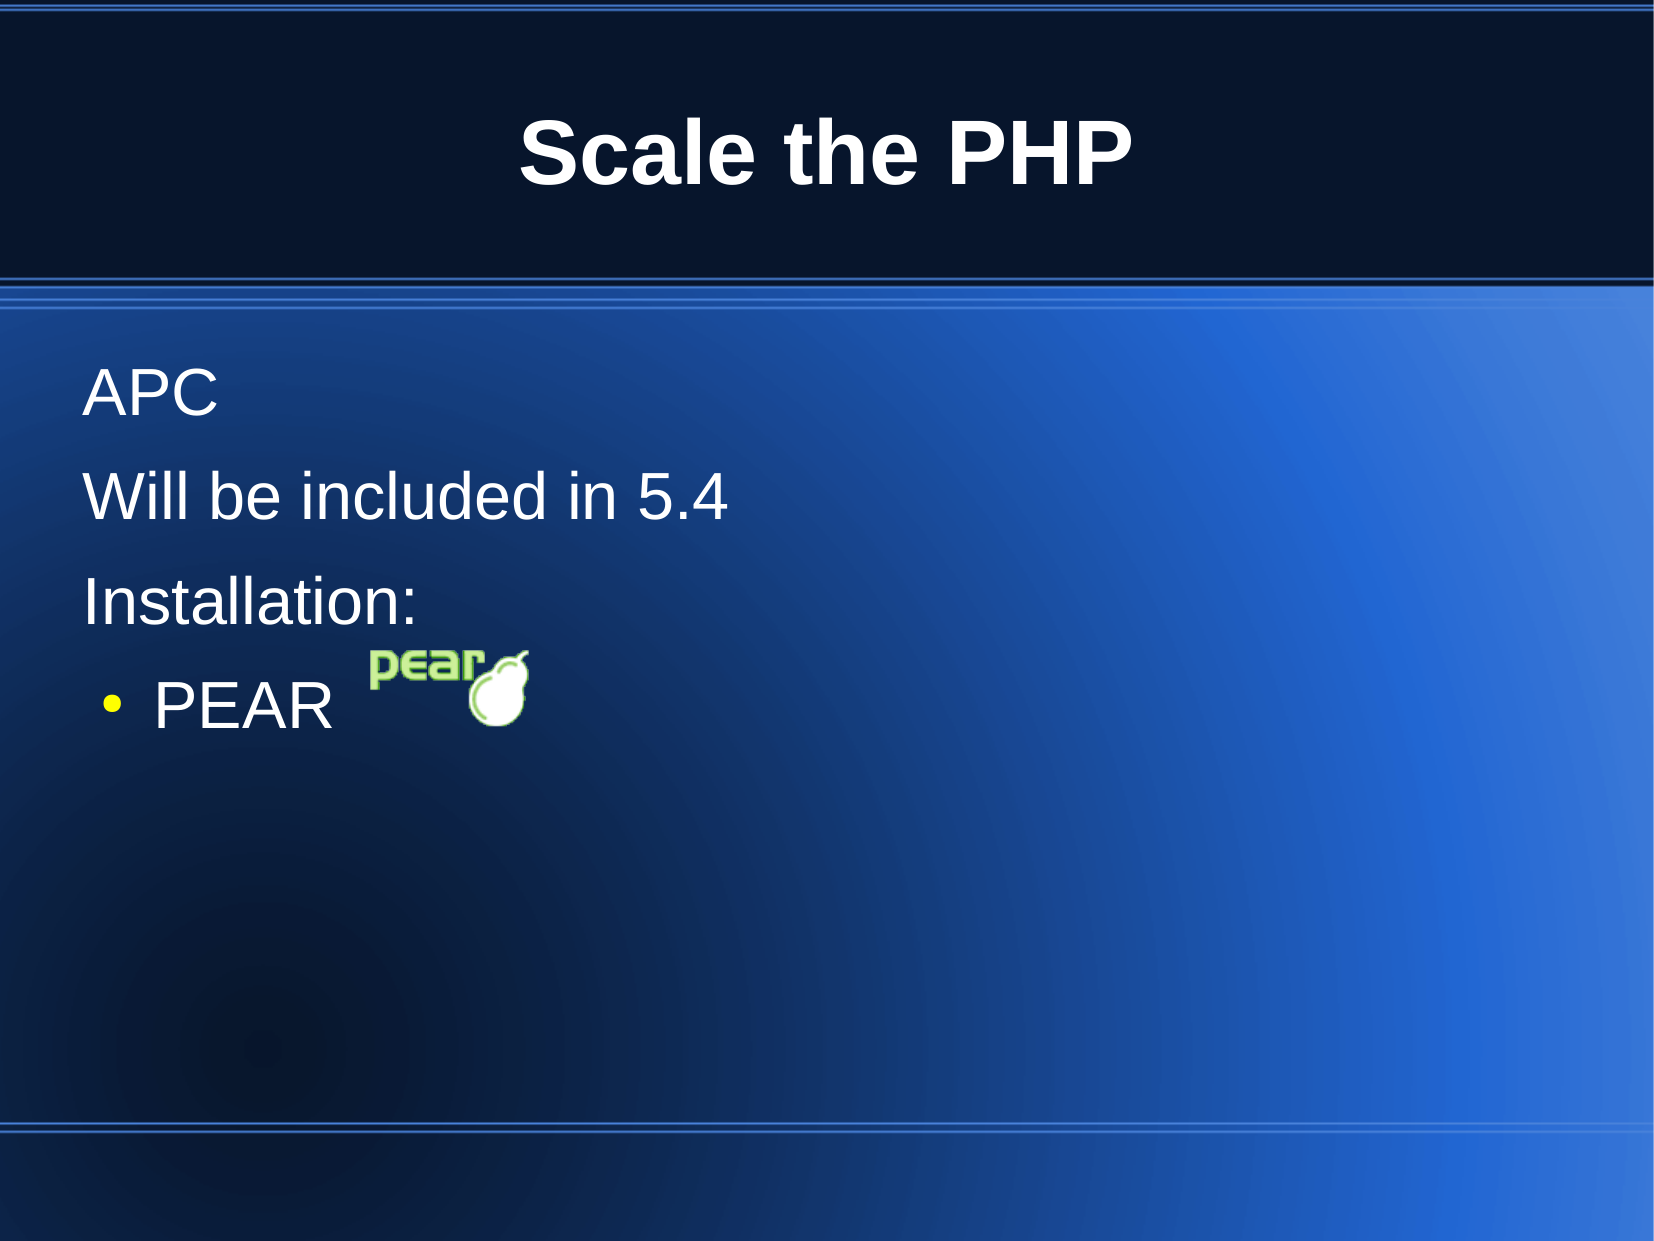

# Scale the PHP
APC
Will be included in 5.4
Installation:
PEAR